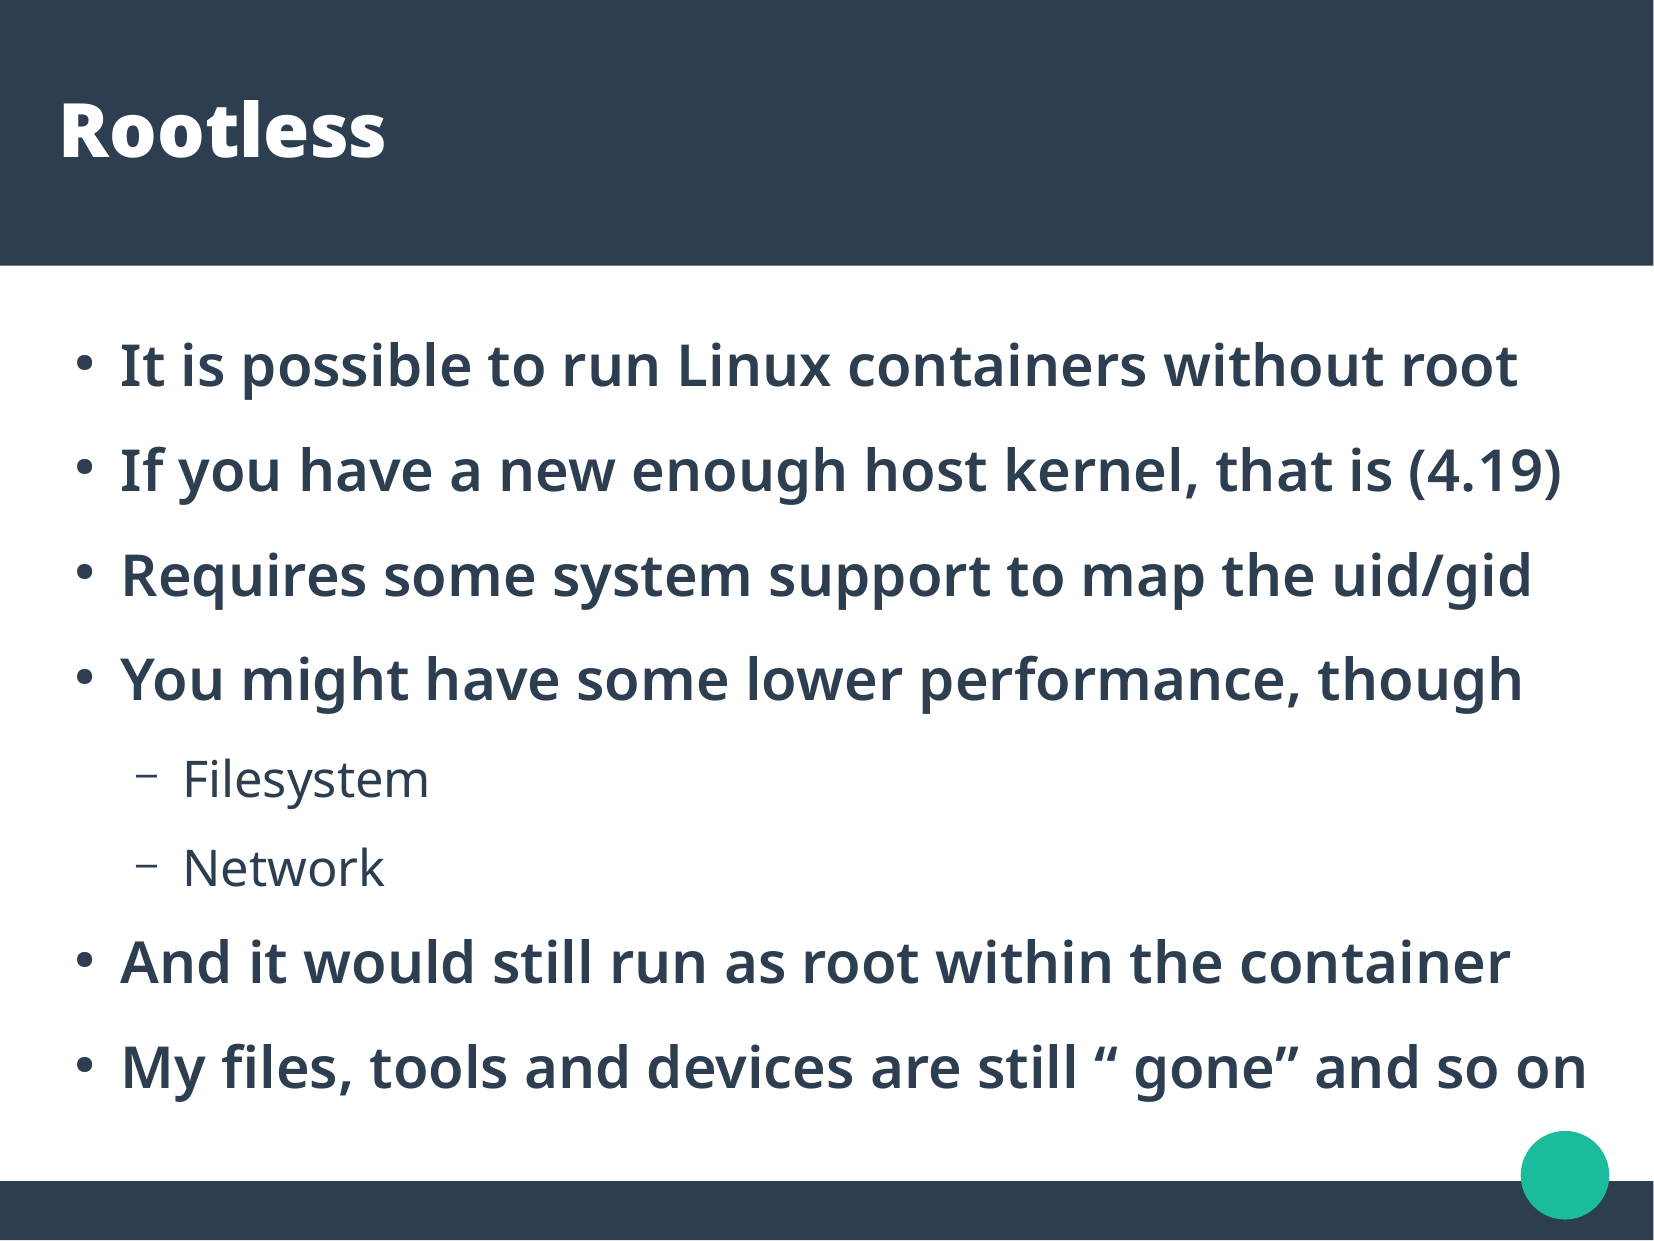

# Rootless
It is possible to run Linux containers without root
If you have a new enough host kernel, that is (4.19)
Requires some system support to map the uid/gid
You might have some lower performance, though
Filesystem
Network
And it would still run as root within the container
My files, tools and devices are still “ gone” and so on